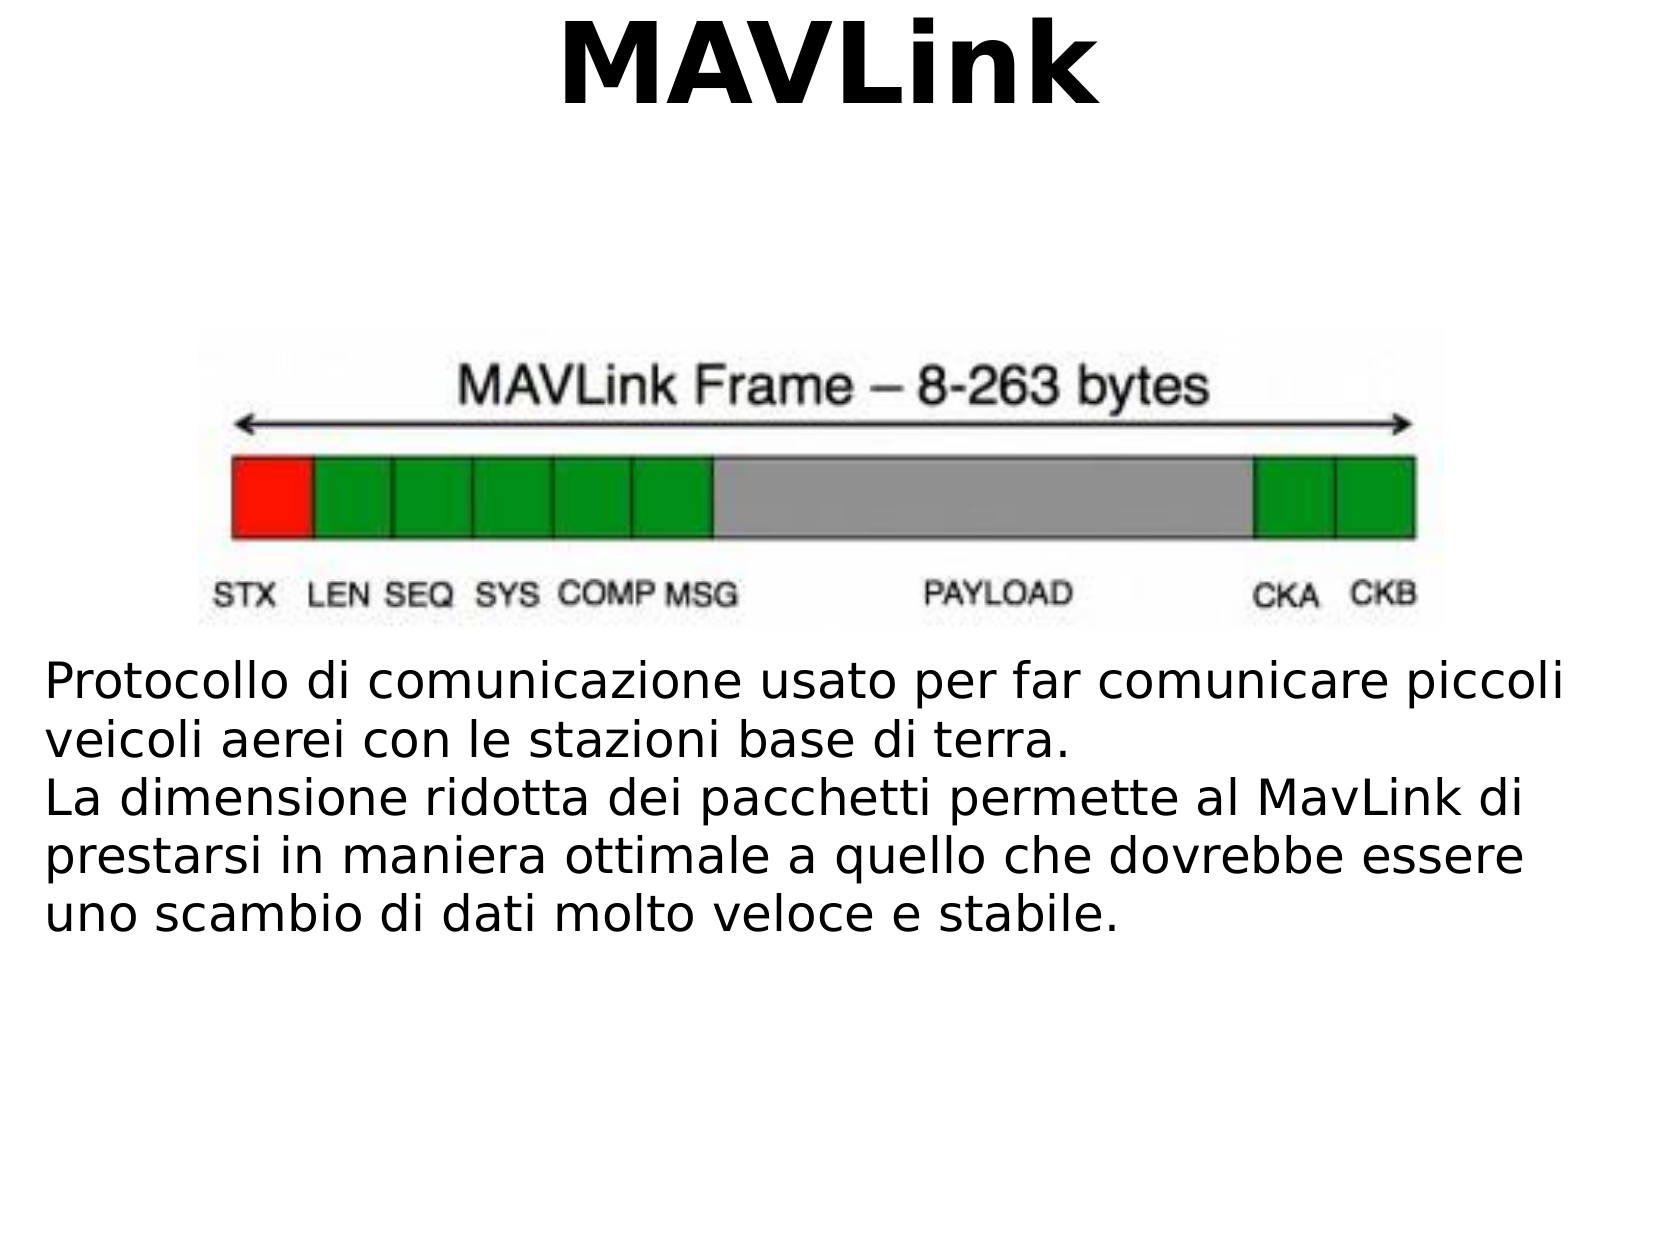

# MAVLink
Protocollo di comunicazione usato per far comunicare piccoli veicoli aerei con le stazioni base di terra.
La dimensione ridotta dei pacchetti permette al MavLink di prestarsi in maniera ottimale a quello che dovrebbe essere uno scambio di dati molto veloce e stabile.